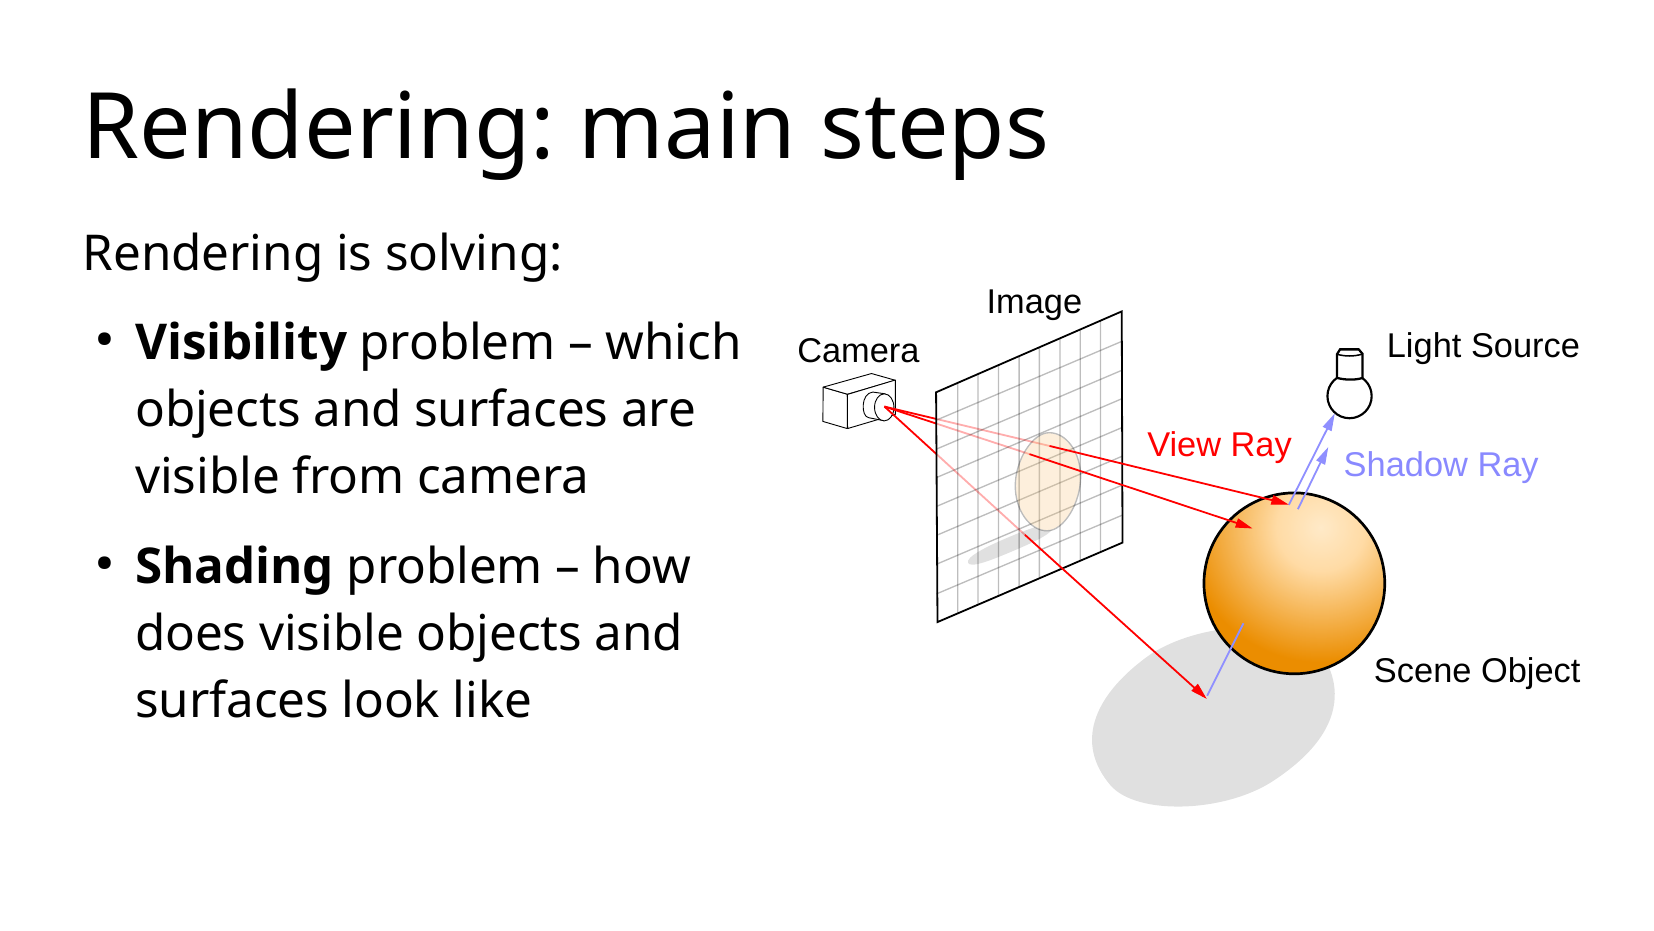

# Rendering: main steps
Rendering is solving:
Visibility problem – which objects and surfaces are visible from camera
Shading problem – how does visible objects and surfaces look like